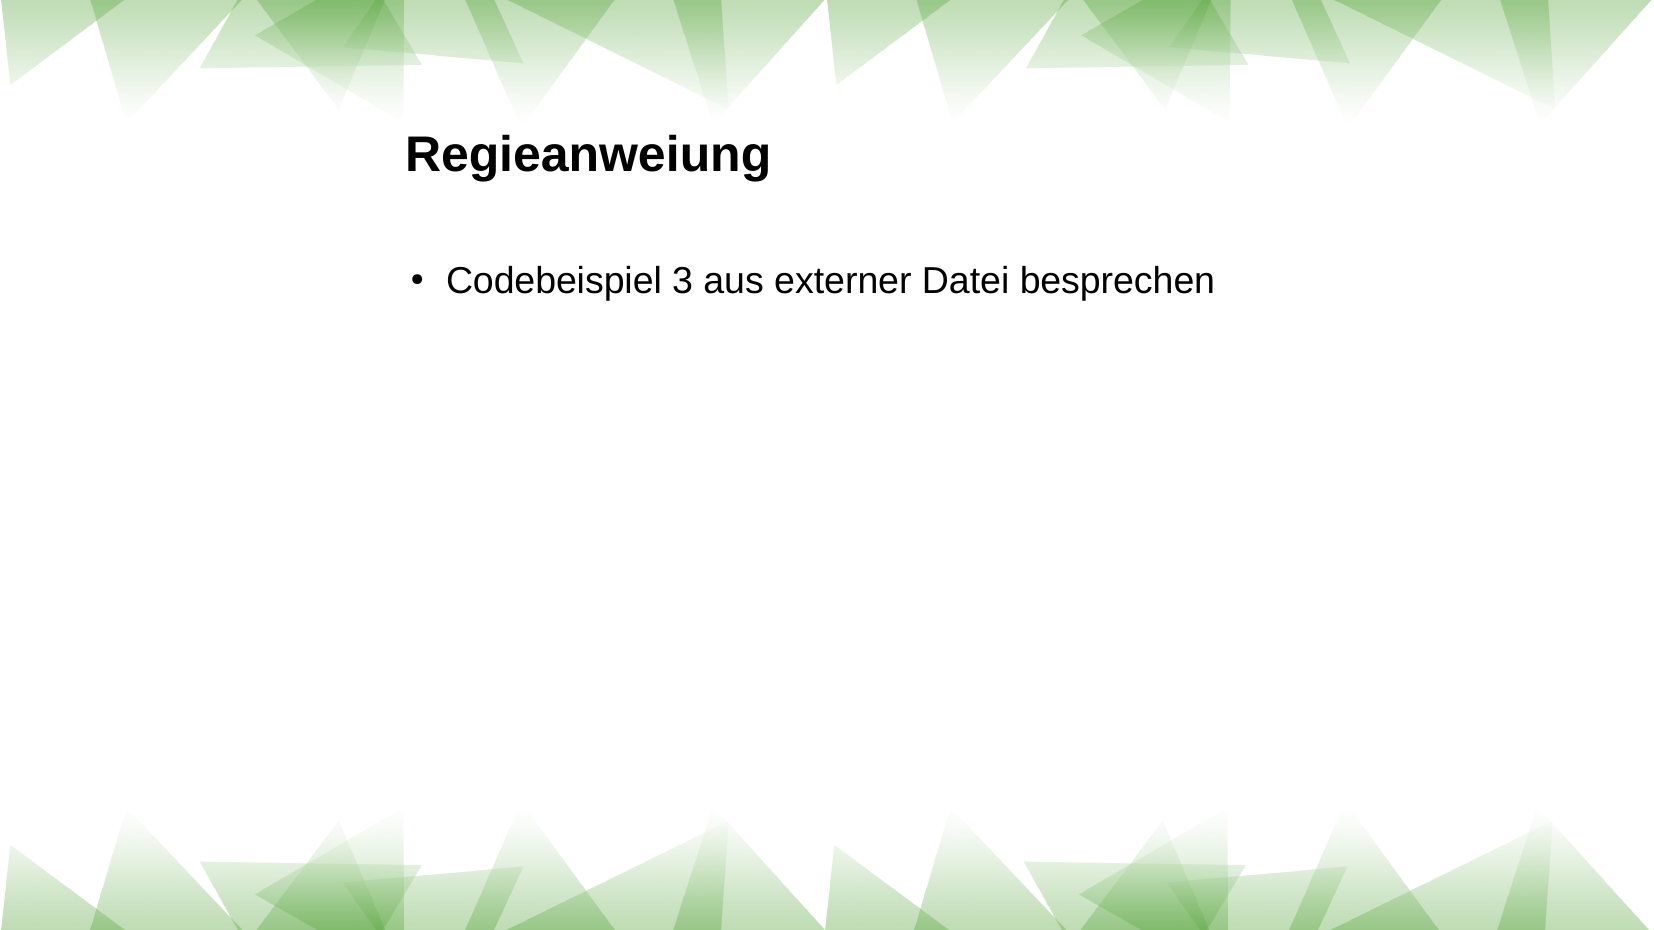

# Regieanweiung
Codebeispiel 3 aus externer Datei besprechen